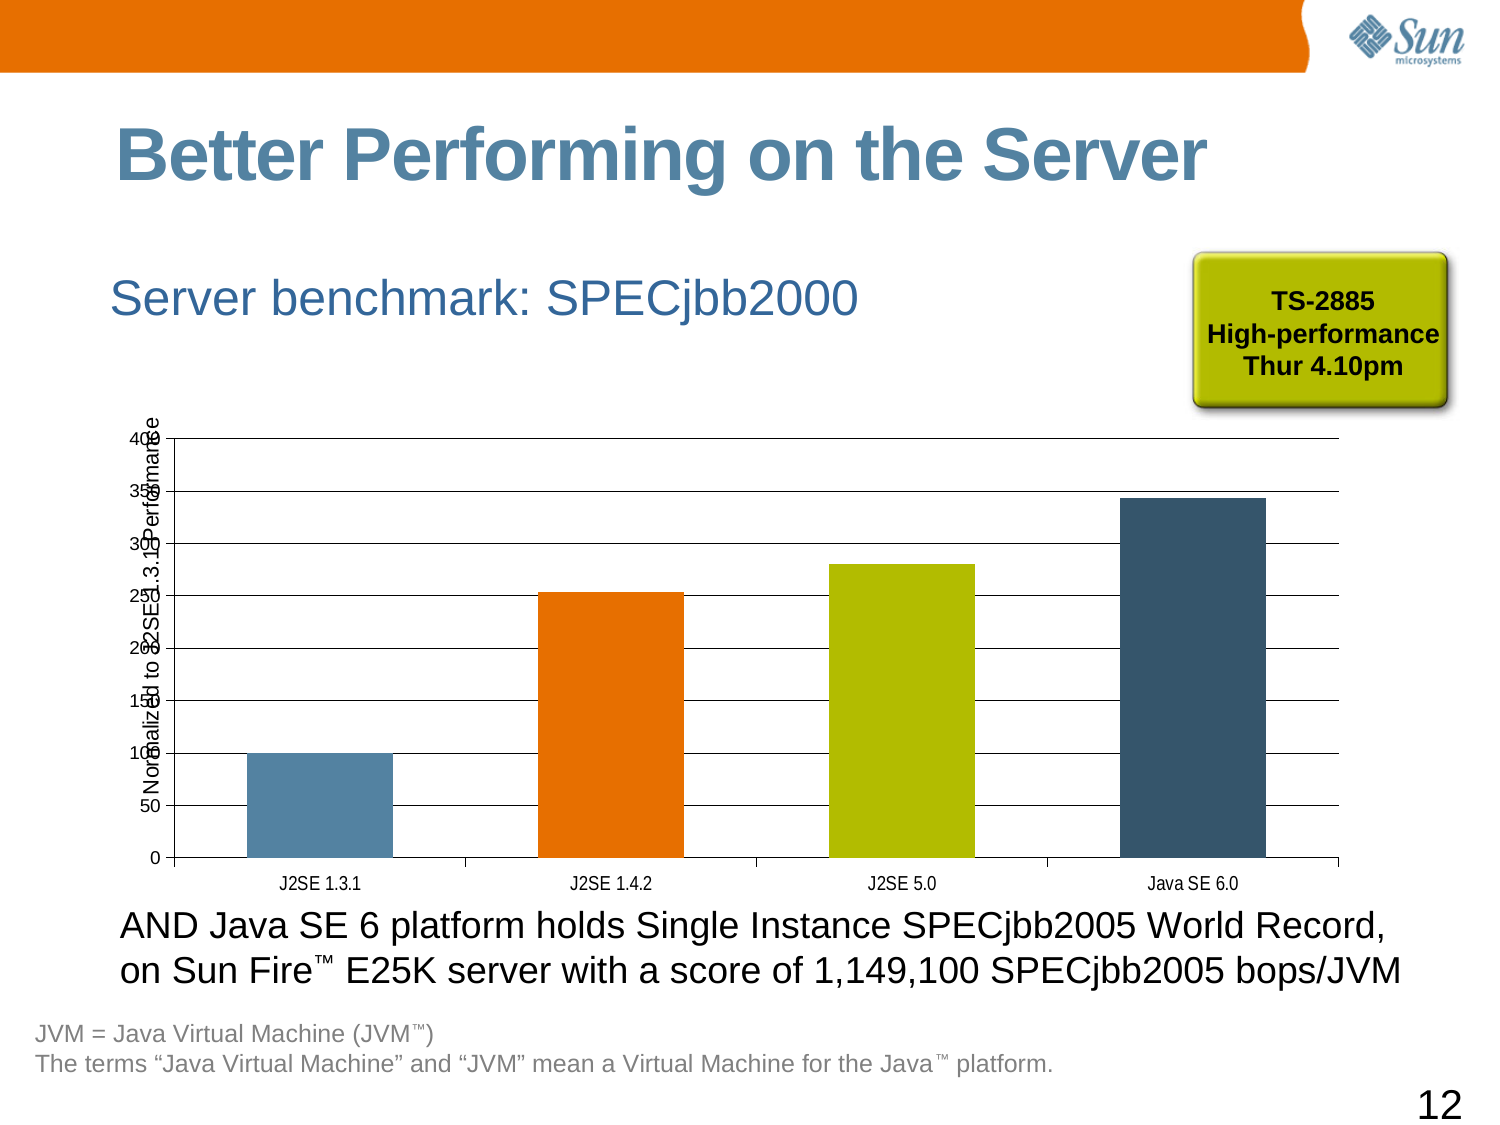

# Better Performing on the Server
TS-2885
High-performance
Thur 4.10pm
Server benchmark: SPECjbb2000
### Chart
| Category | Score |
|---|---|
| J2SE 1.3.1 | 100.0 |
| J2SE 1.4.2 | 253.49 |
| J2SE 5.0 | 280.69 |
| Java SE 6.0 | 343.95 |AND Java SE 6 platform holds Single Instance SPECjbb2005 World Record, on Sun Fire™ E25K server with a score of 1,149,100 SPECjbb2005 bops/JVM
JVM = Java Virtual Machine (JVM™)
The terms “Java Virtual Machine” and “JVM” mean a Virtual Machine for the Java™ platform.